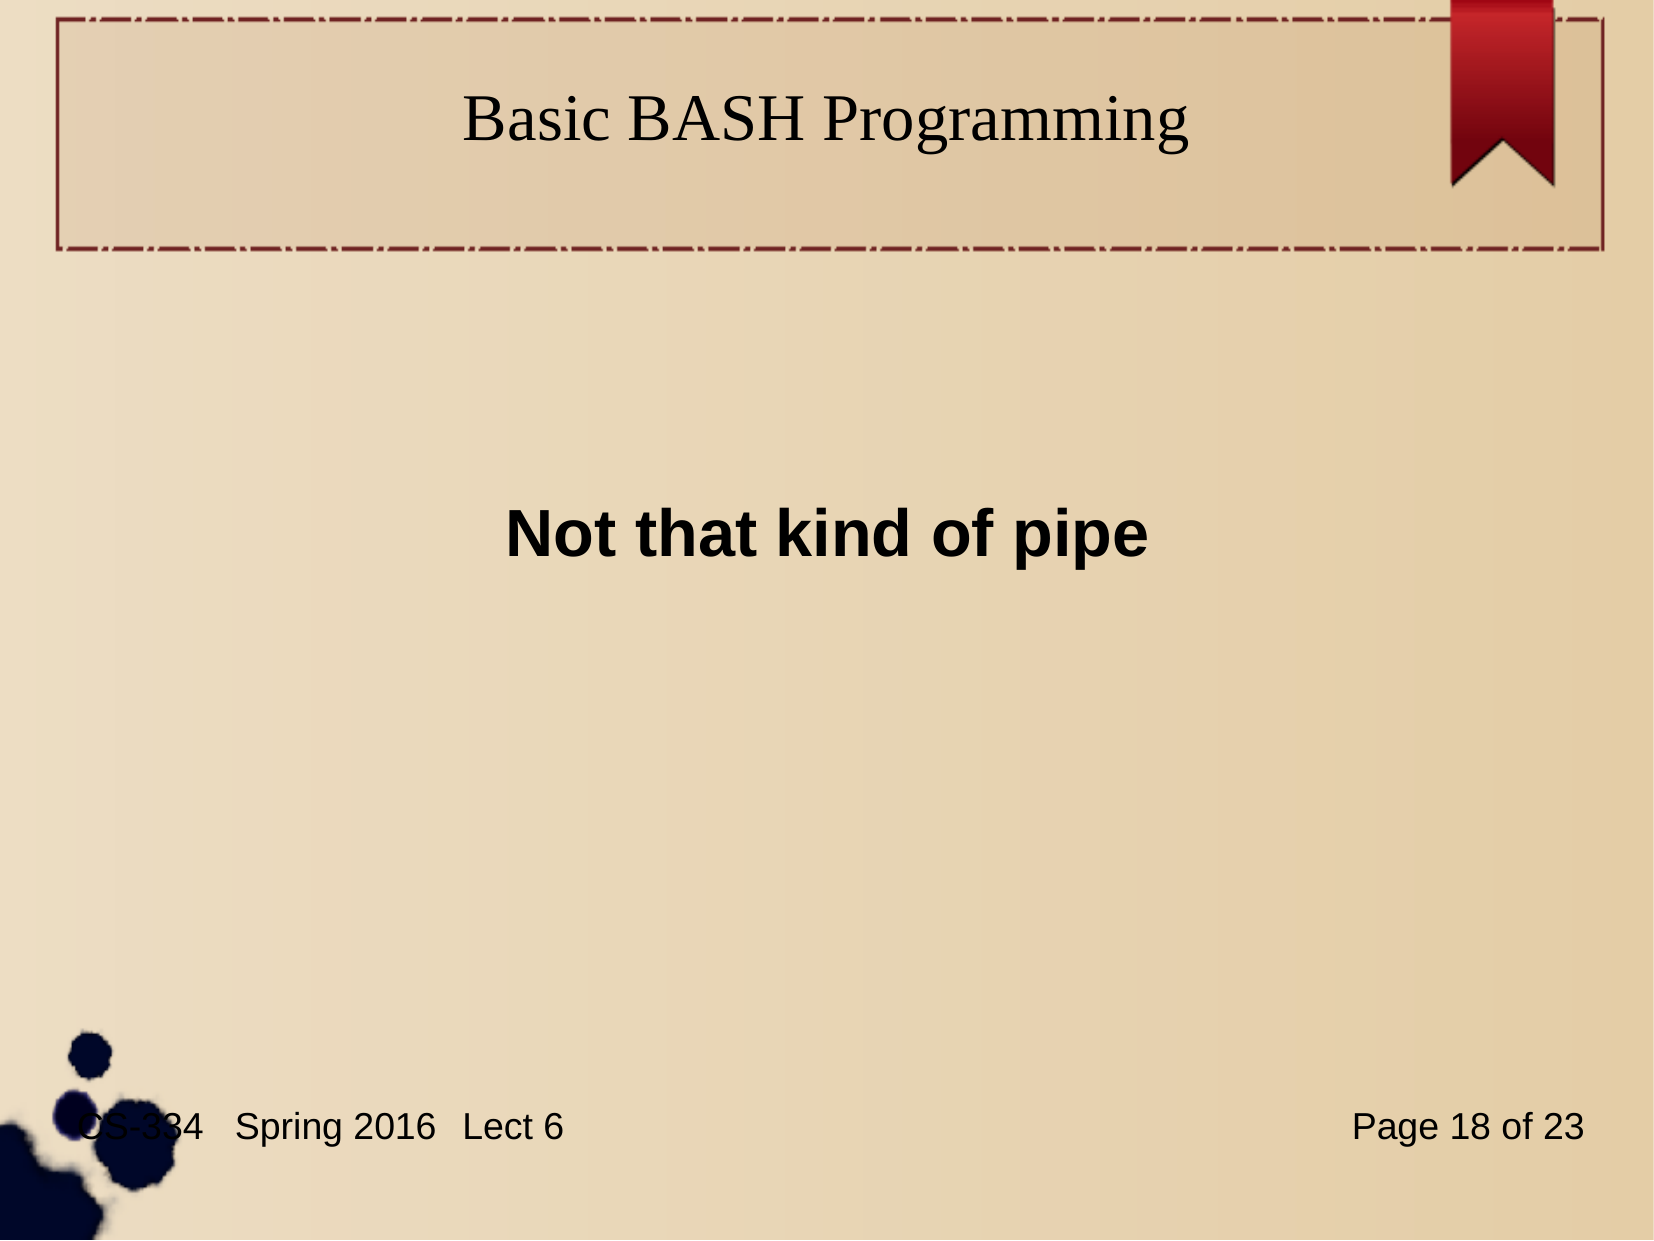

Basic BASH Programming
Not that kind of pipe
CS-334 Spring 2016	 Lect 6											Page of 23